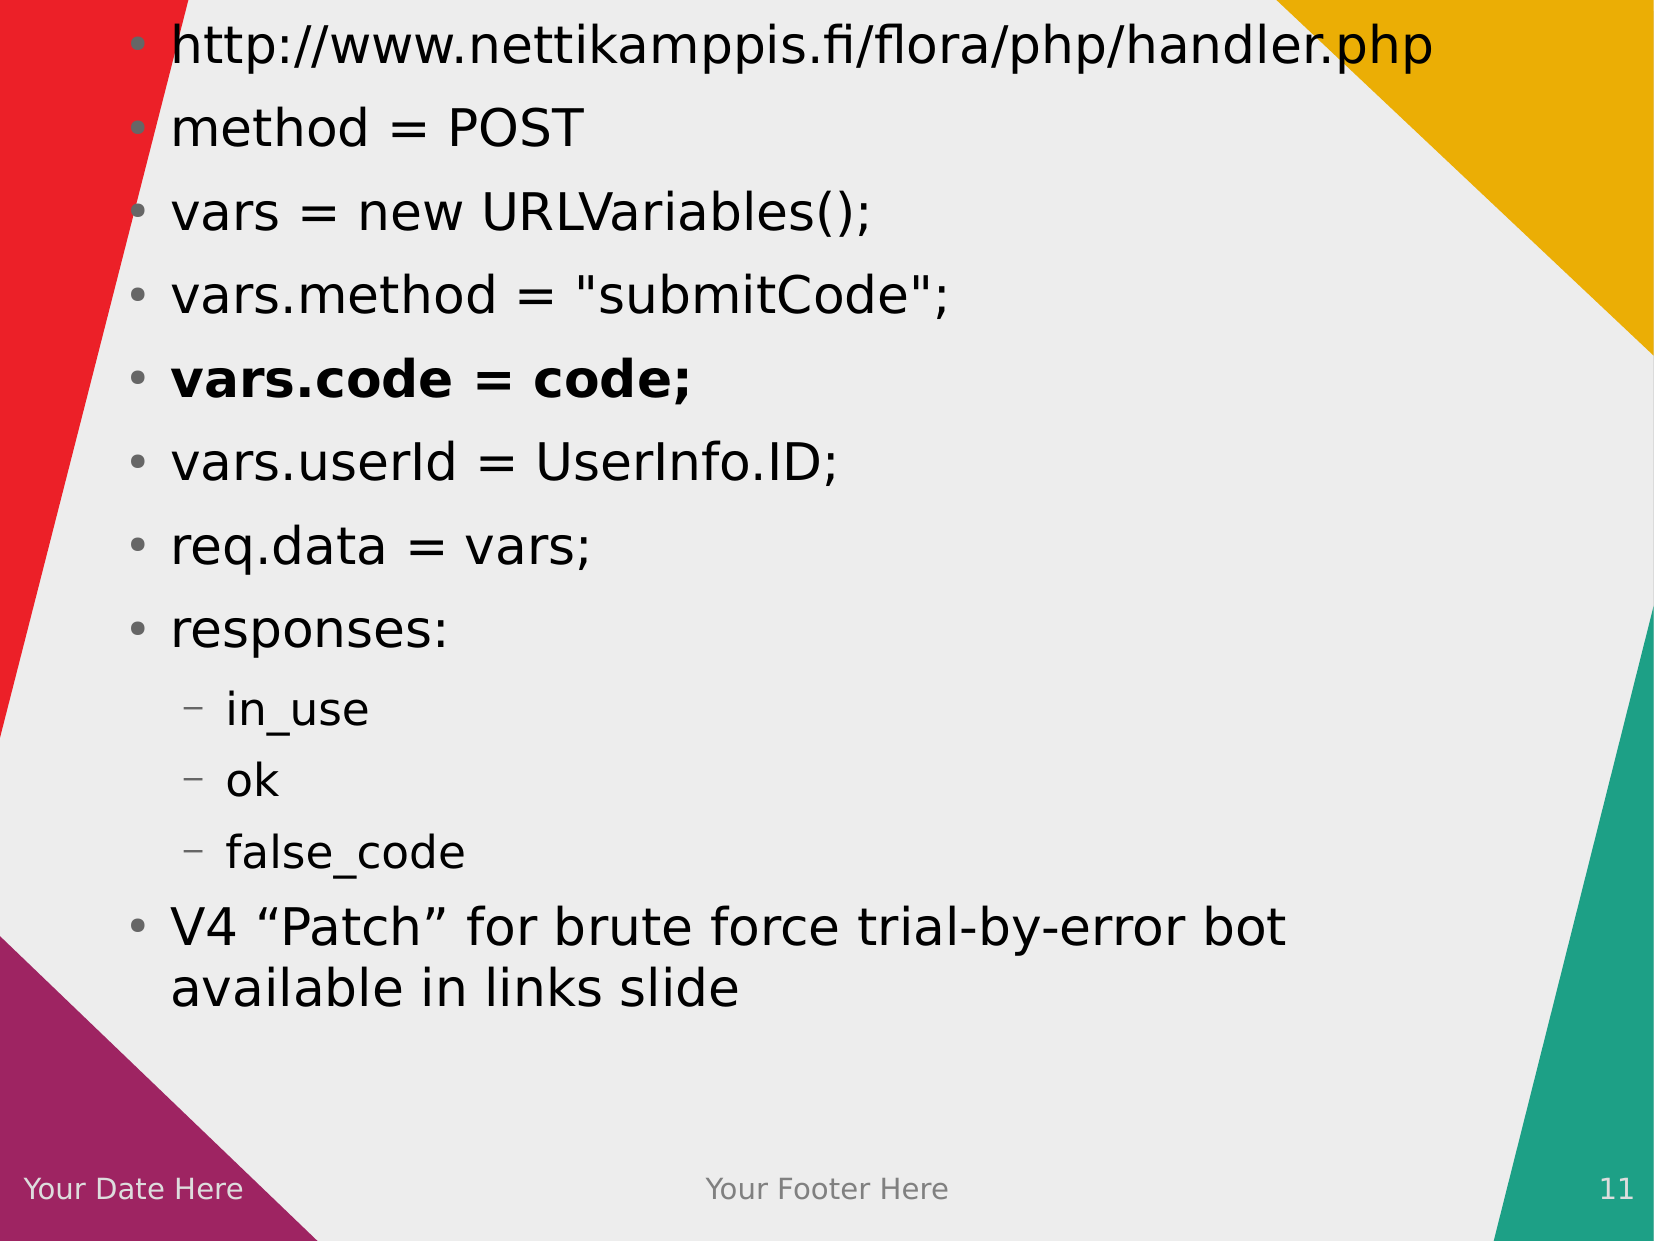

# http://www.nettikamppis.fi/flora/php/handler.php
method = POST
vars = new URLVariables();
vars.method = "submitCode";
vars.code = code;
vars.userId = UserInfo.ID;
req.data = vars;
responses:
in_use
ok
false_code
V4 “Patch” for brute force trial-by-error bot available in links slide
Your Date Here
Your Footer Here
11